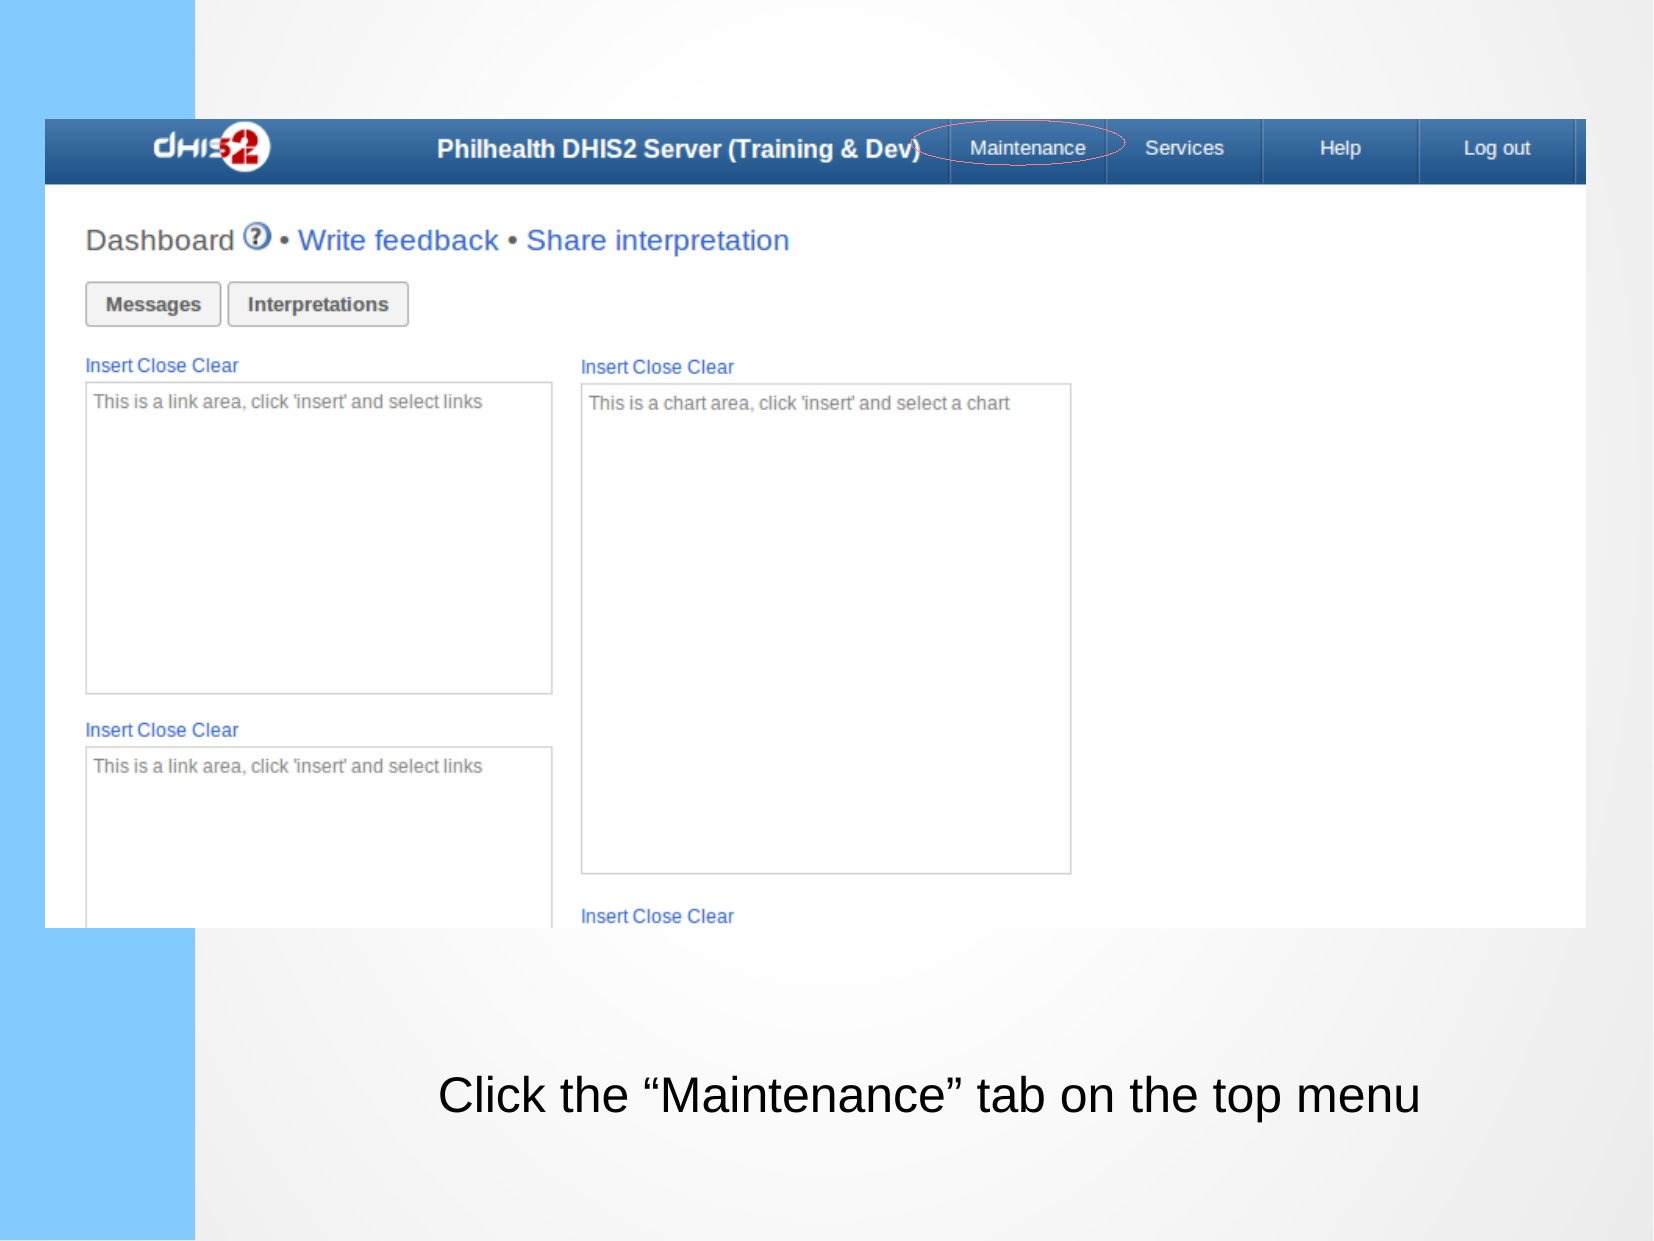

# Click the “Maintenance” tab on the top menu